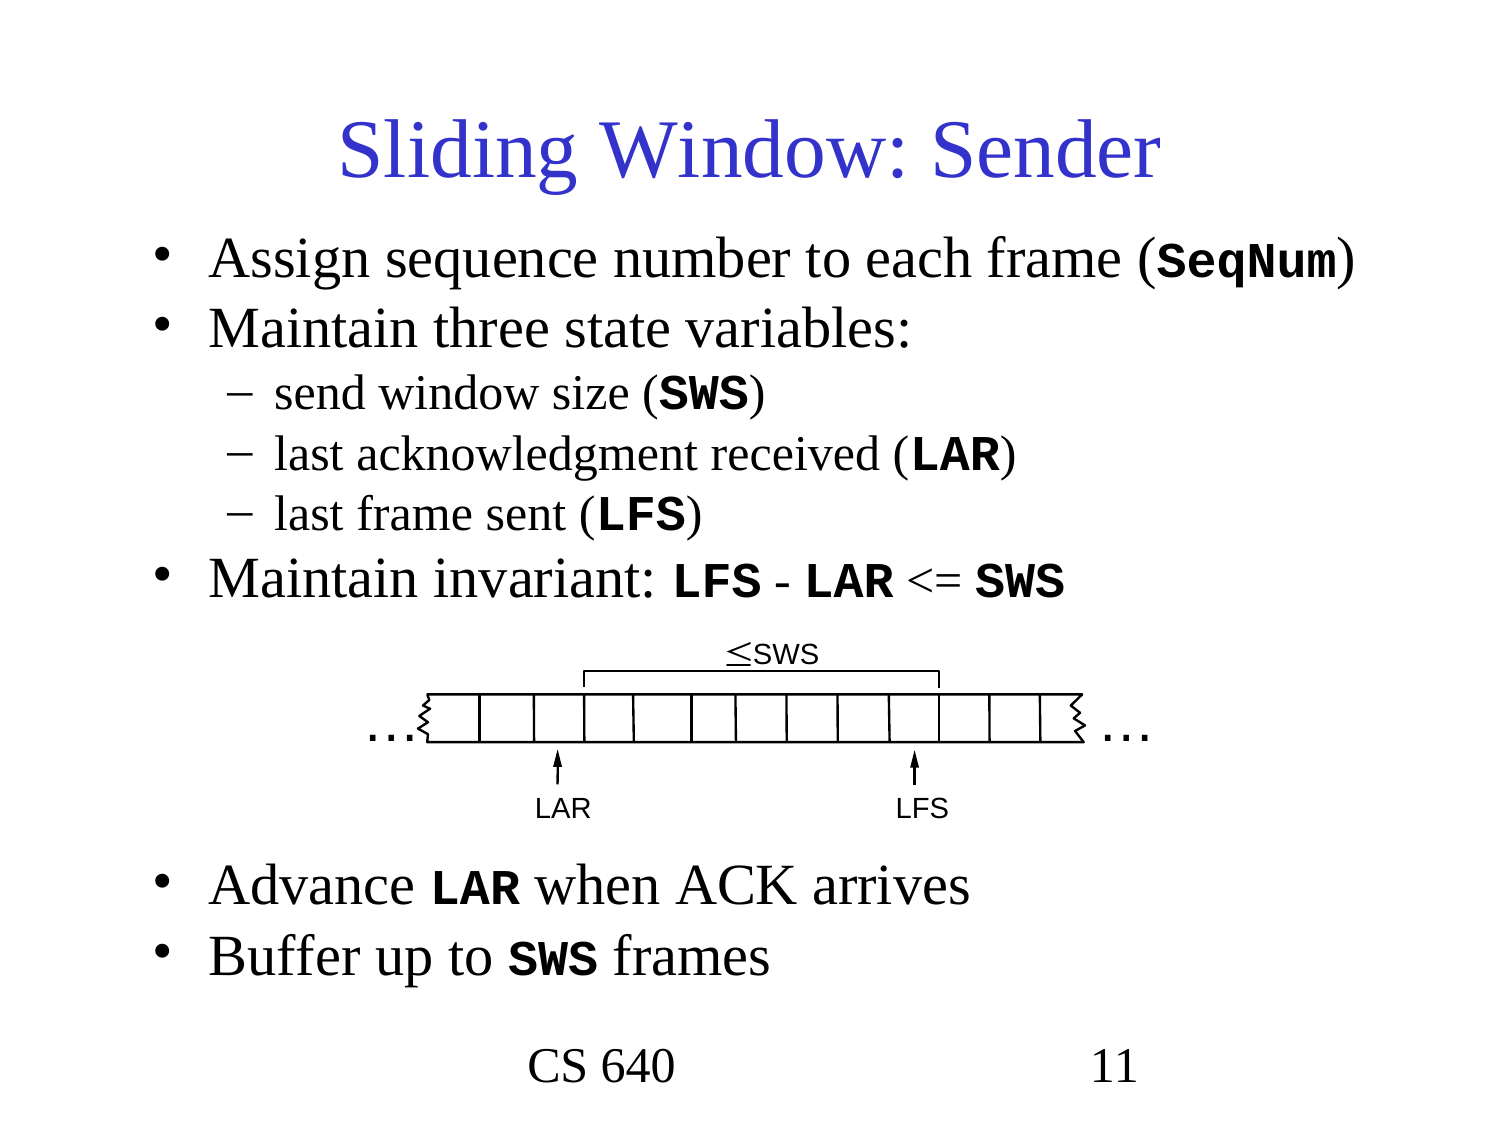

# Sliding Window: Sender
Assign sequence number to each frame (SeqNum)
Maintain three state variables:
send window size (SWS)
last acknowledgment received (LAR)
last frame sent (LFS)
Maintain invariant: LFS - LAR <= SWS
Advance LAR when ACK arrives
Buffer up to SWS frames

 SWS
…
…
LAR
LFS
Fall 2001
CS 640
11